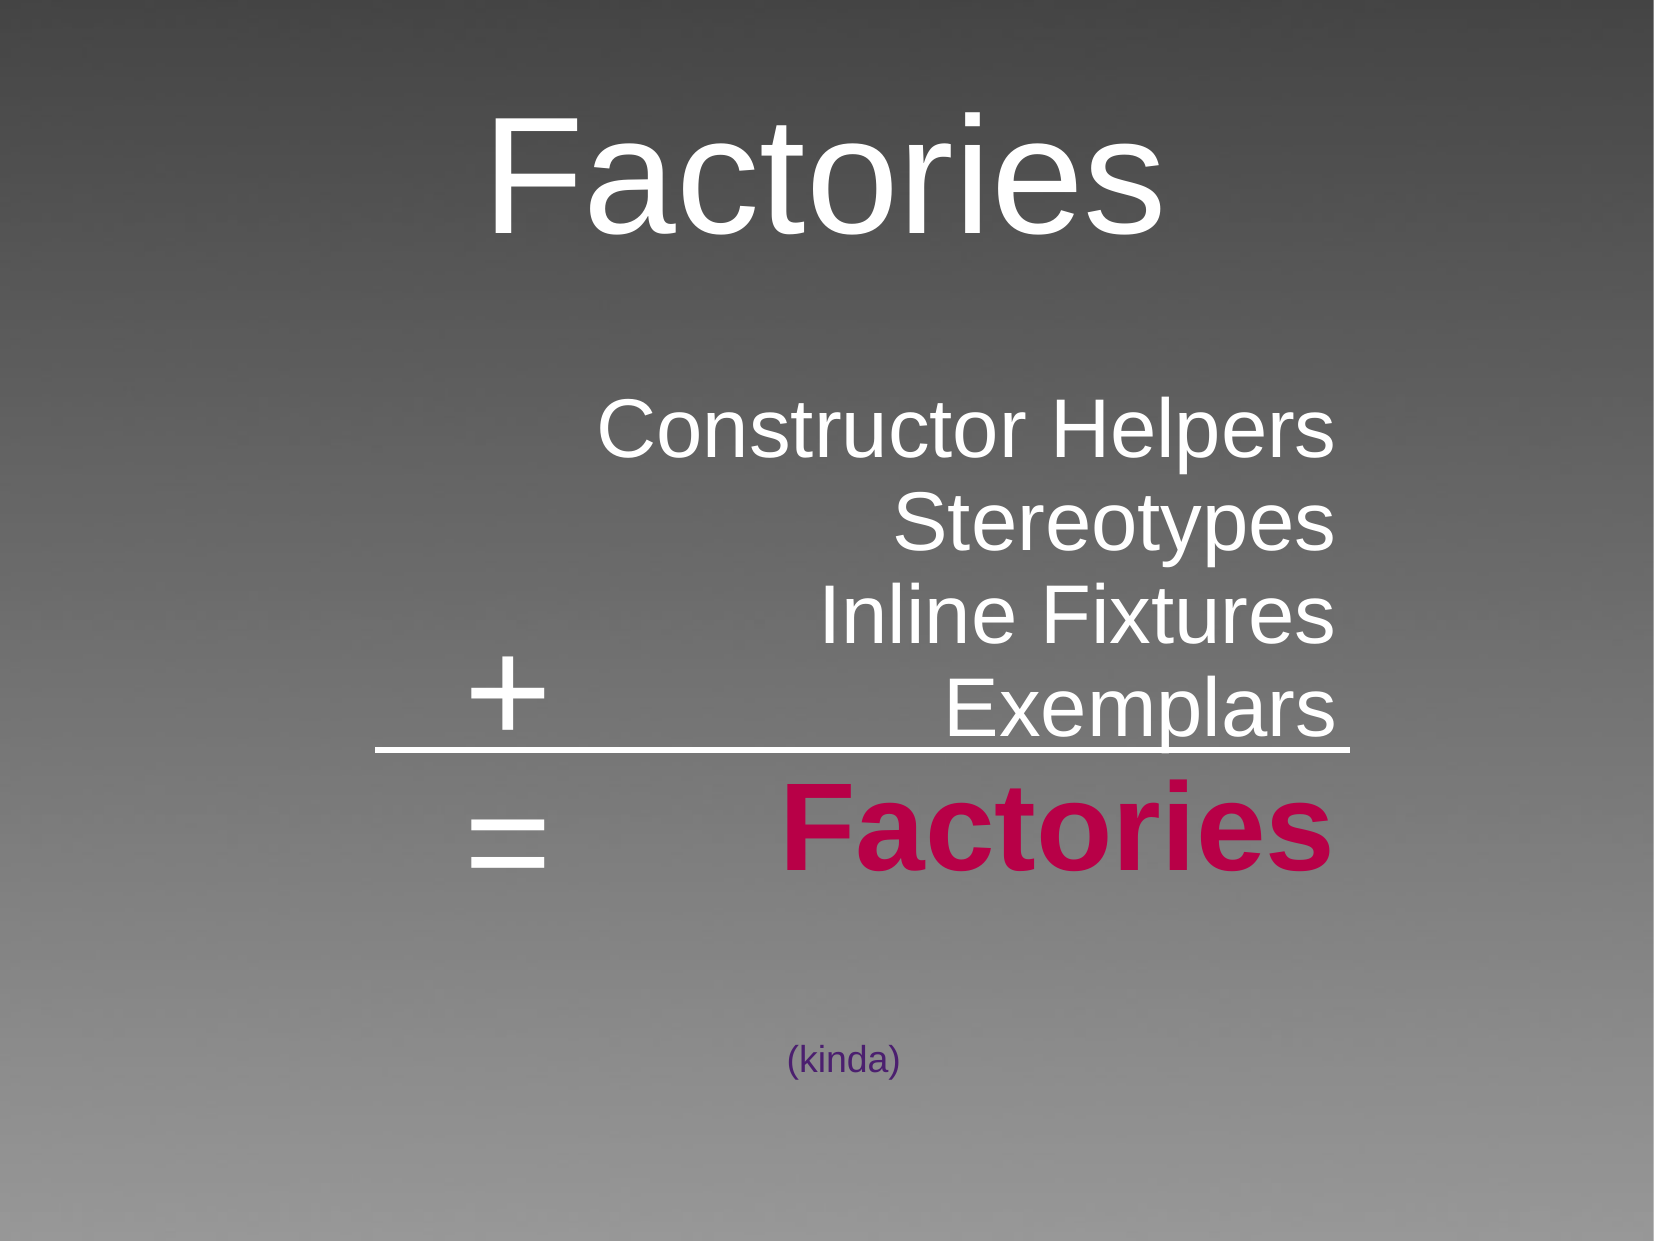

Factories
Constructor Helpers
 Stereotypes
Inline Fixtures
Exemplars
+
=
Factories
(kinda)